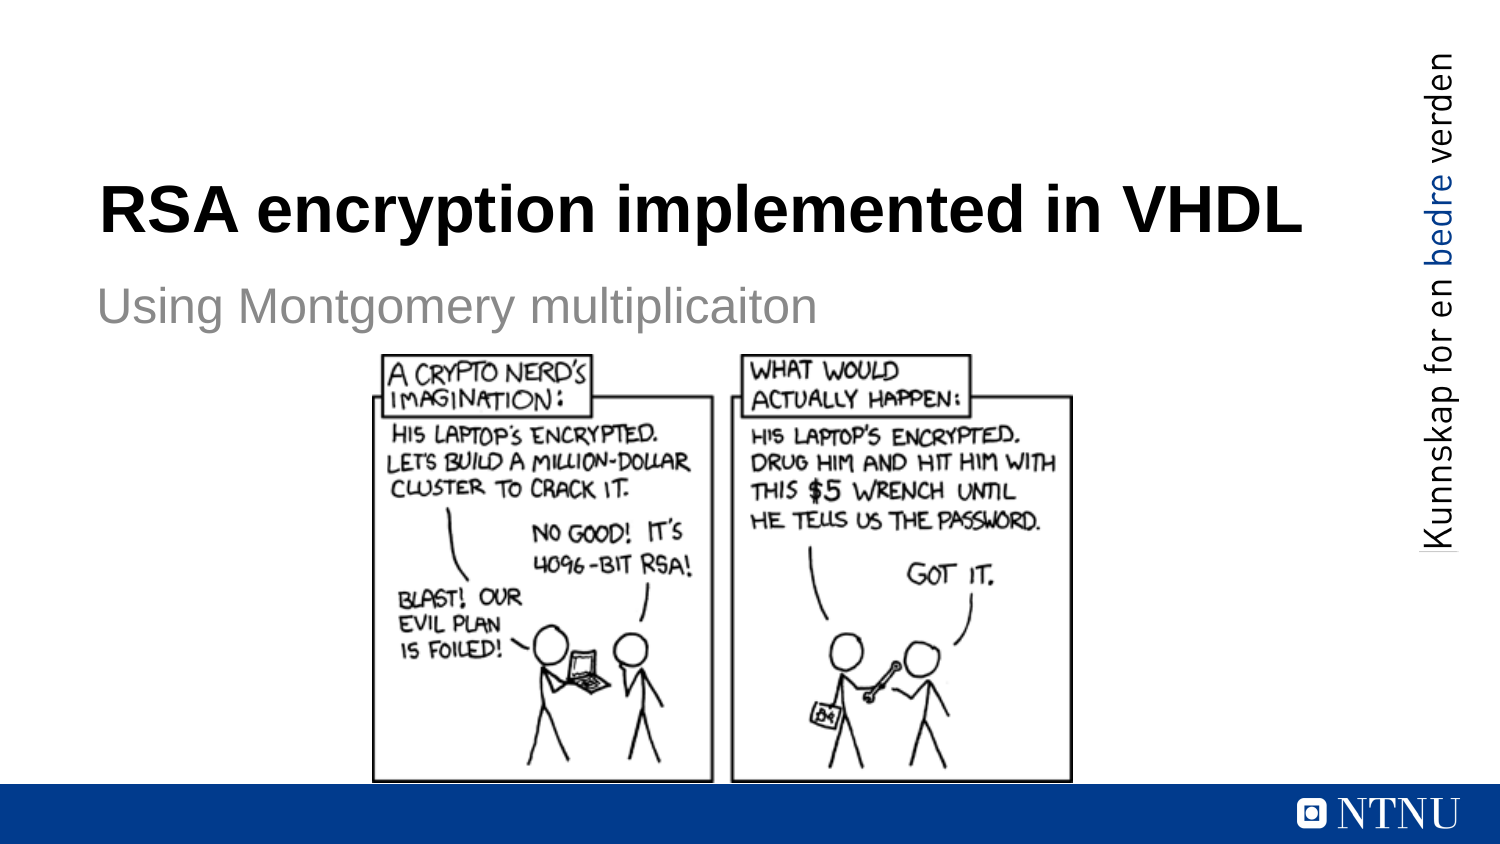

# RSA encryption implemented in VHDL
Using Montgomery multiplicaiton